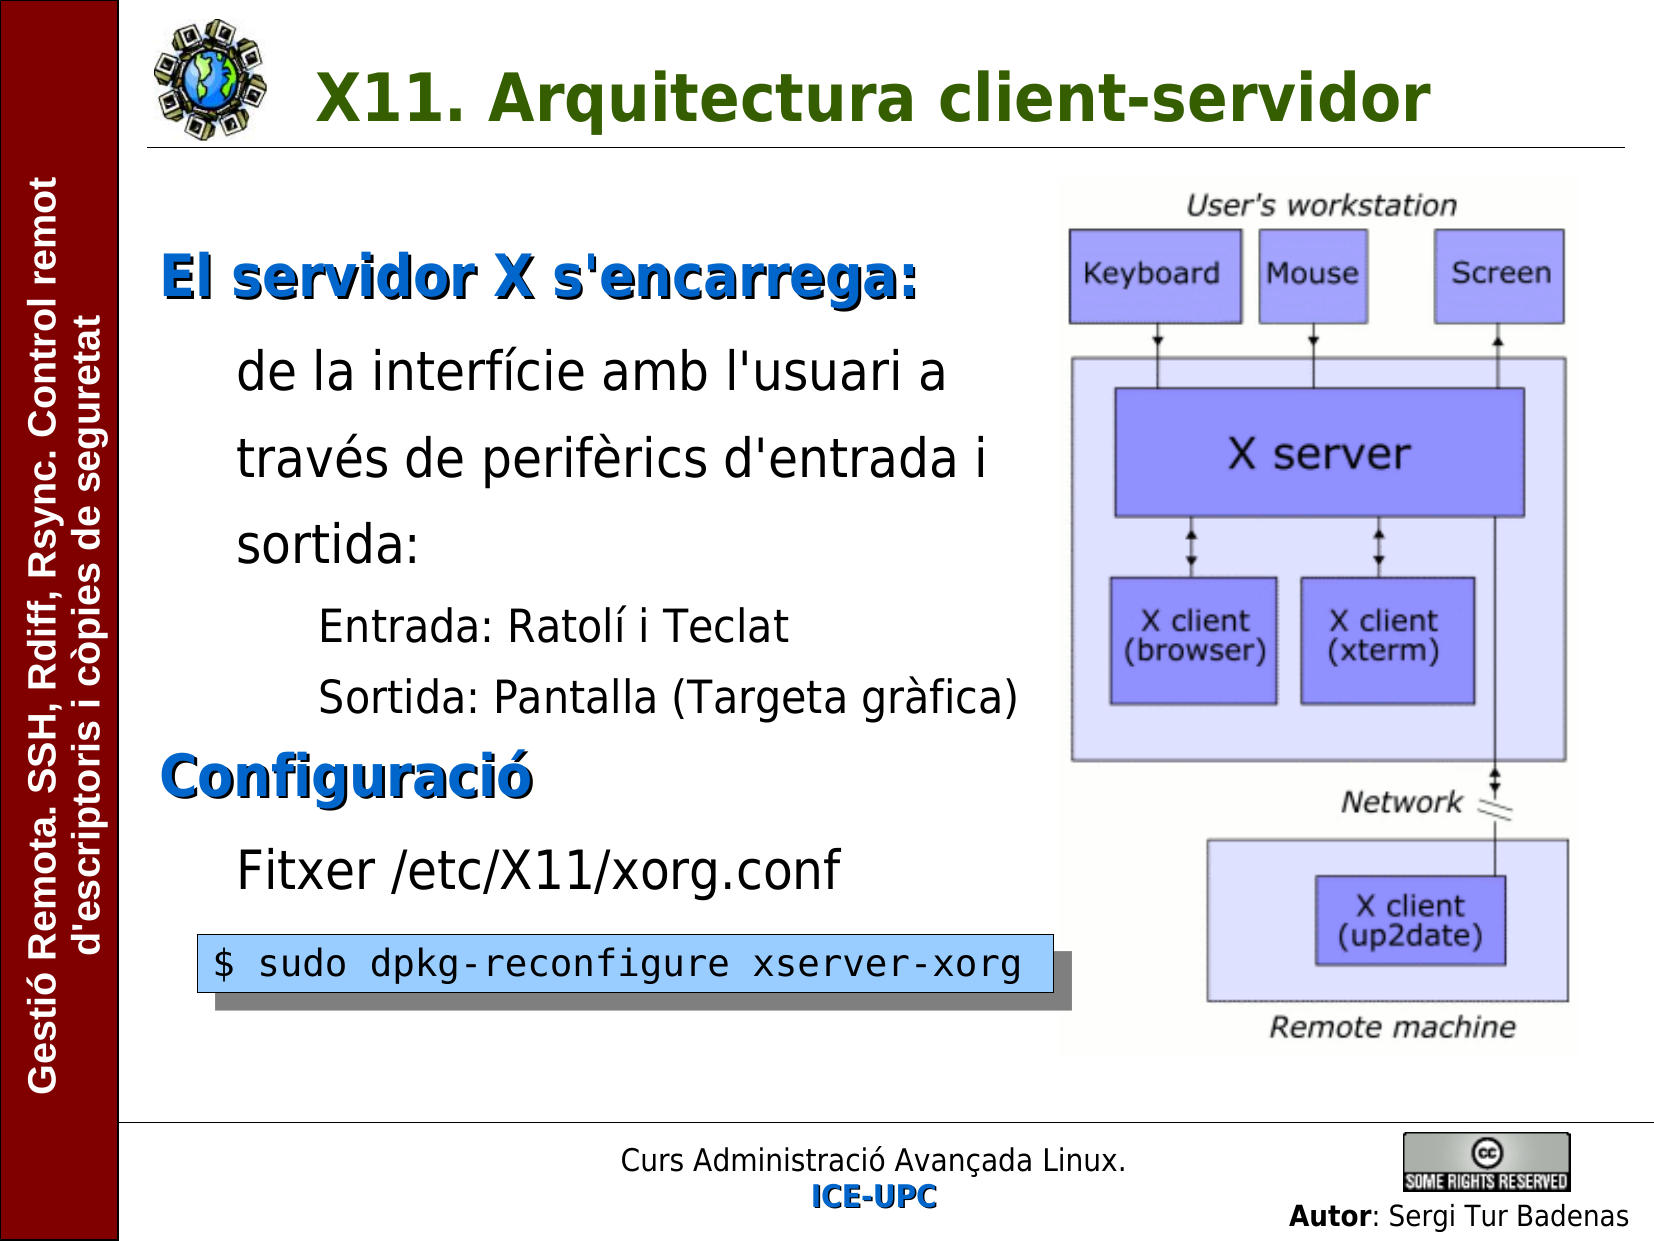

X11. Arquitectura client-servidor
# El servidor X s'encarrega:
de la interfície amb l'usuari a
través de perifèrics d'entrada i
sortida:
Entrada: Ratolí i Teclat
Sortida: Pantalla (Targeta gràfica)
Configuració
Fitxer /etc/X11/xorg.conf
$ sudo dpkg-reconfigure xserver-xorg